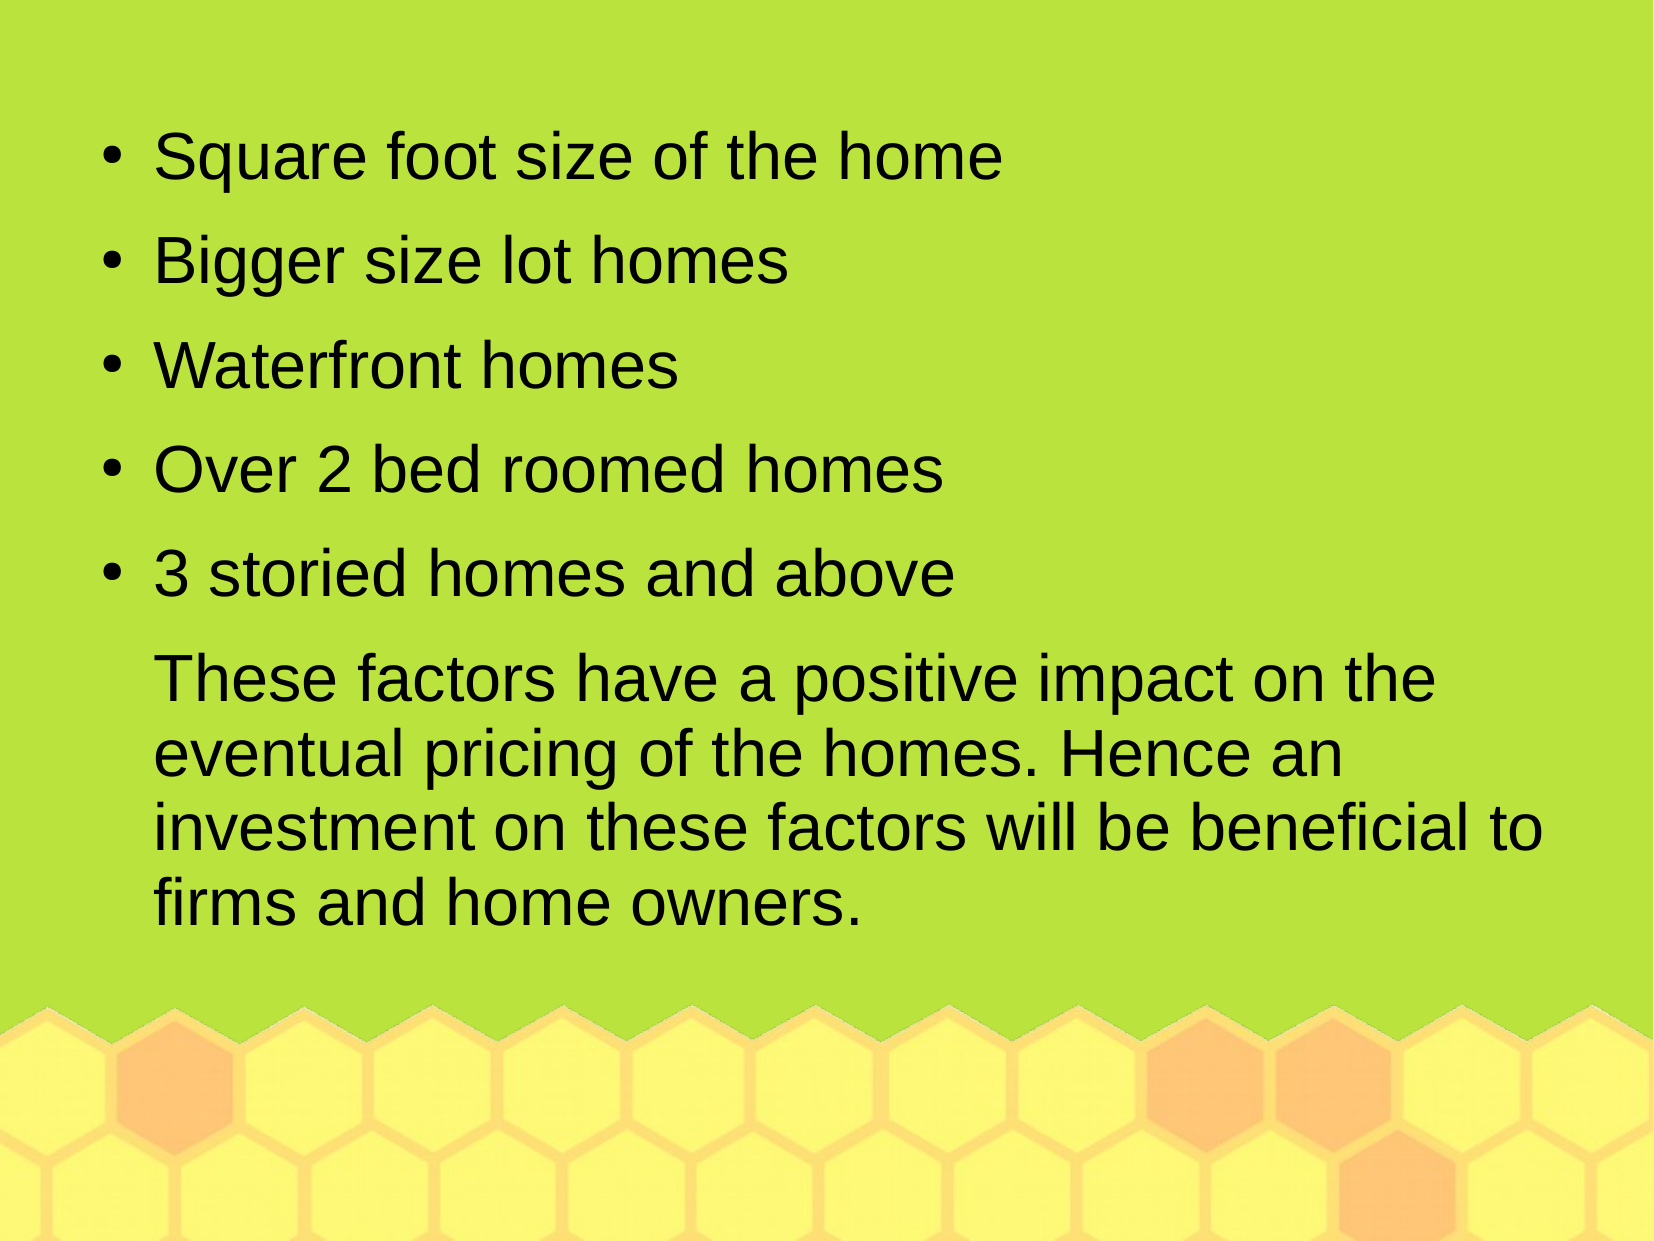

Square foot size of the home
Bigger size lot homes
Waterfront homes
Over 2 bed roomed homes
3 storied homes and above
These factors have a positive impact on the eventual pricing of the homes. Hence an investment on these factors will be beneficial to firms and home owners.
#